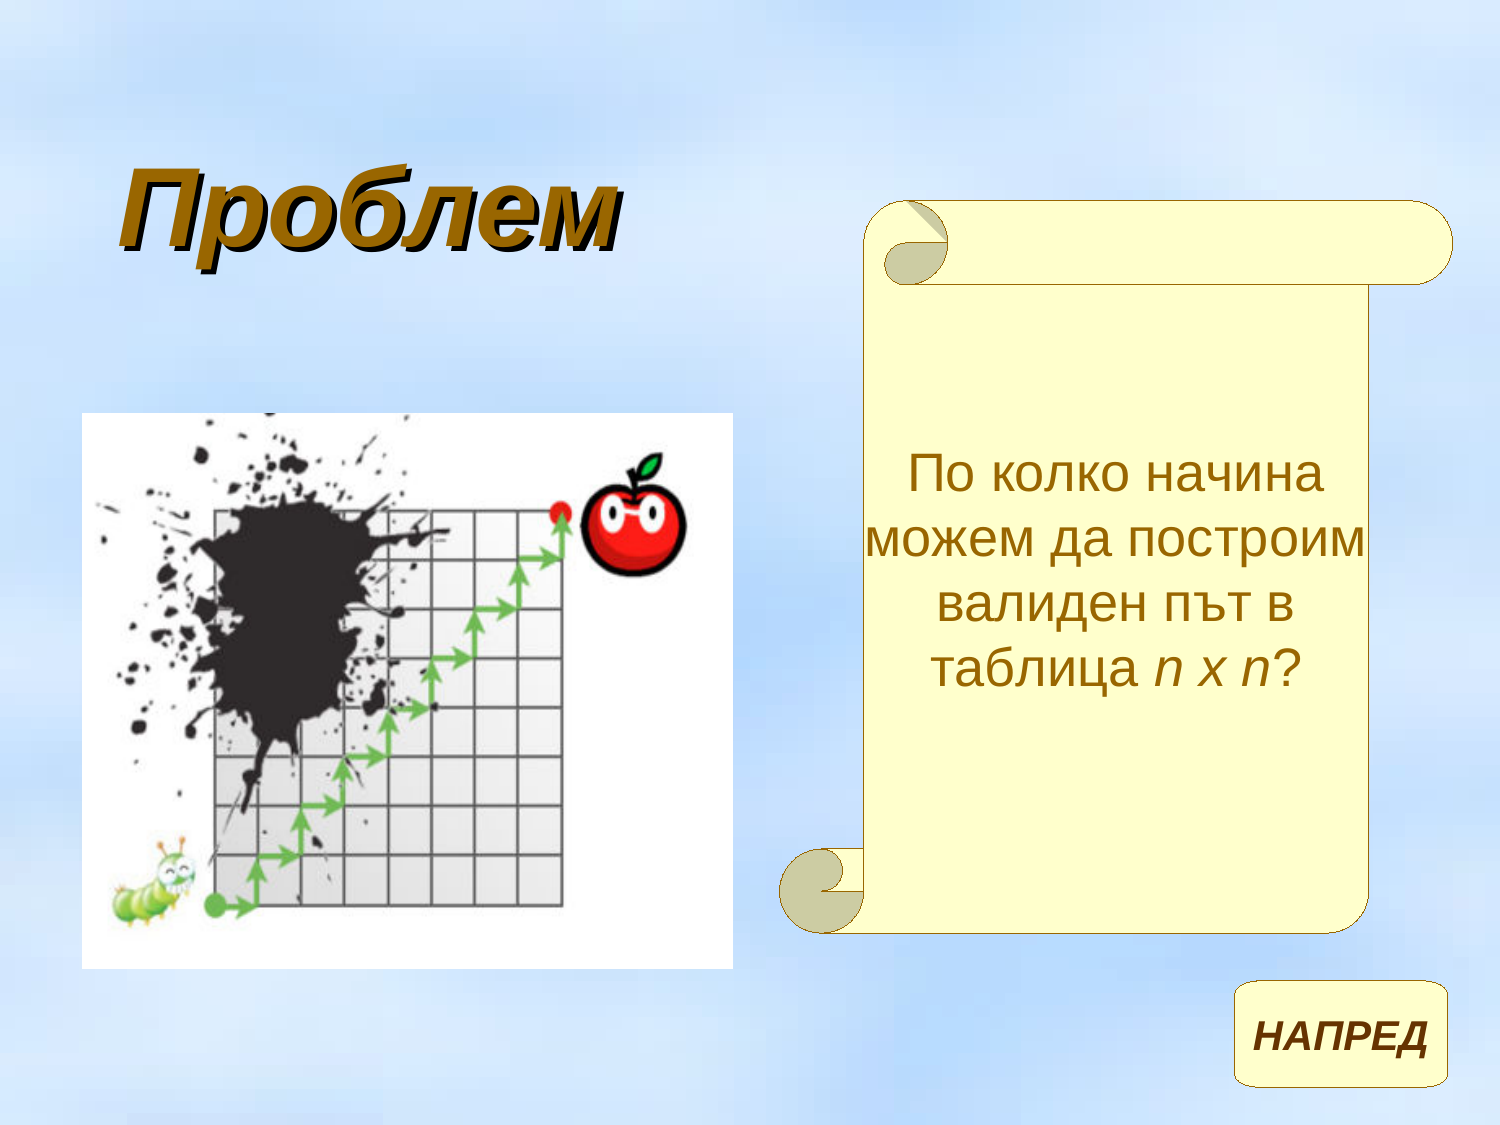

# Проблем
По колко начина можем да построим валиден път в таблица n x n?
НАПРЕД